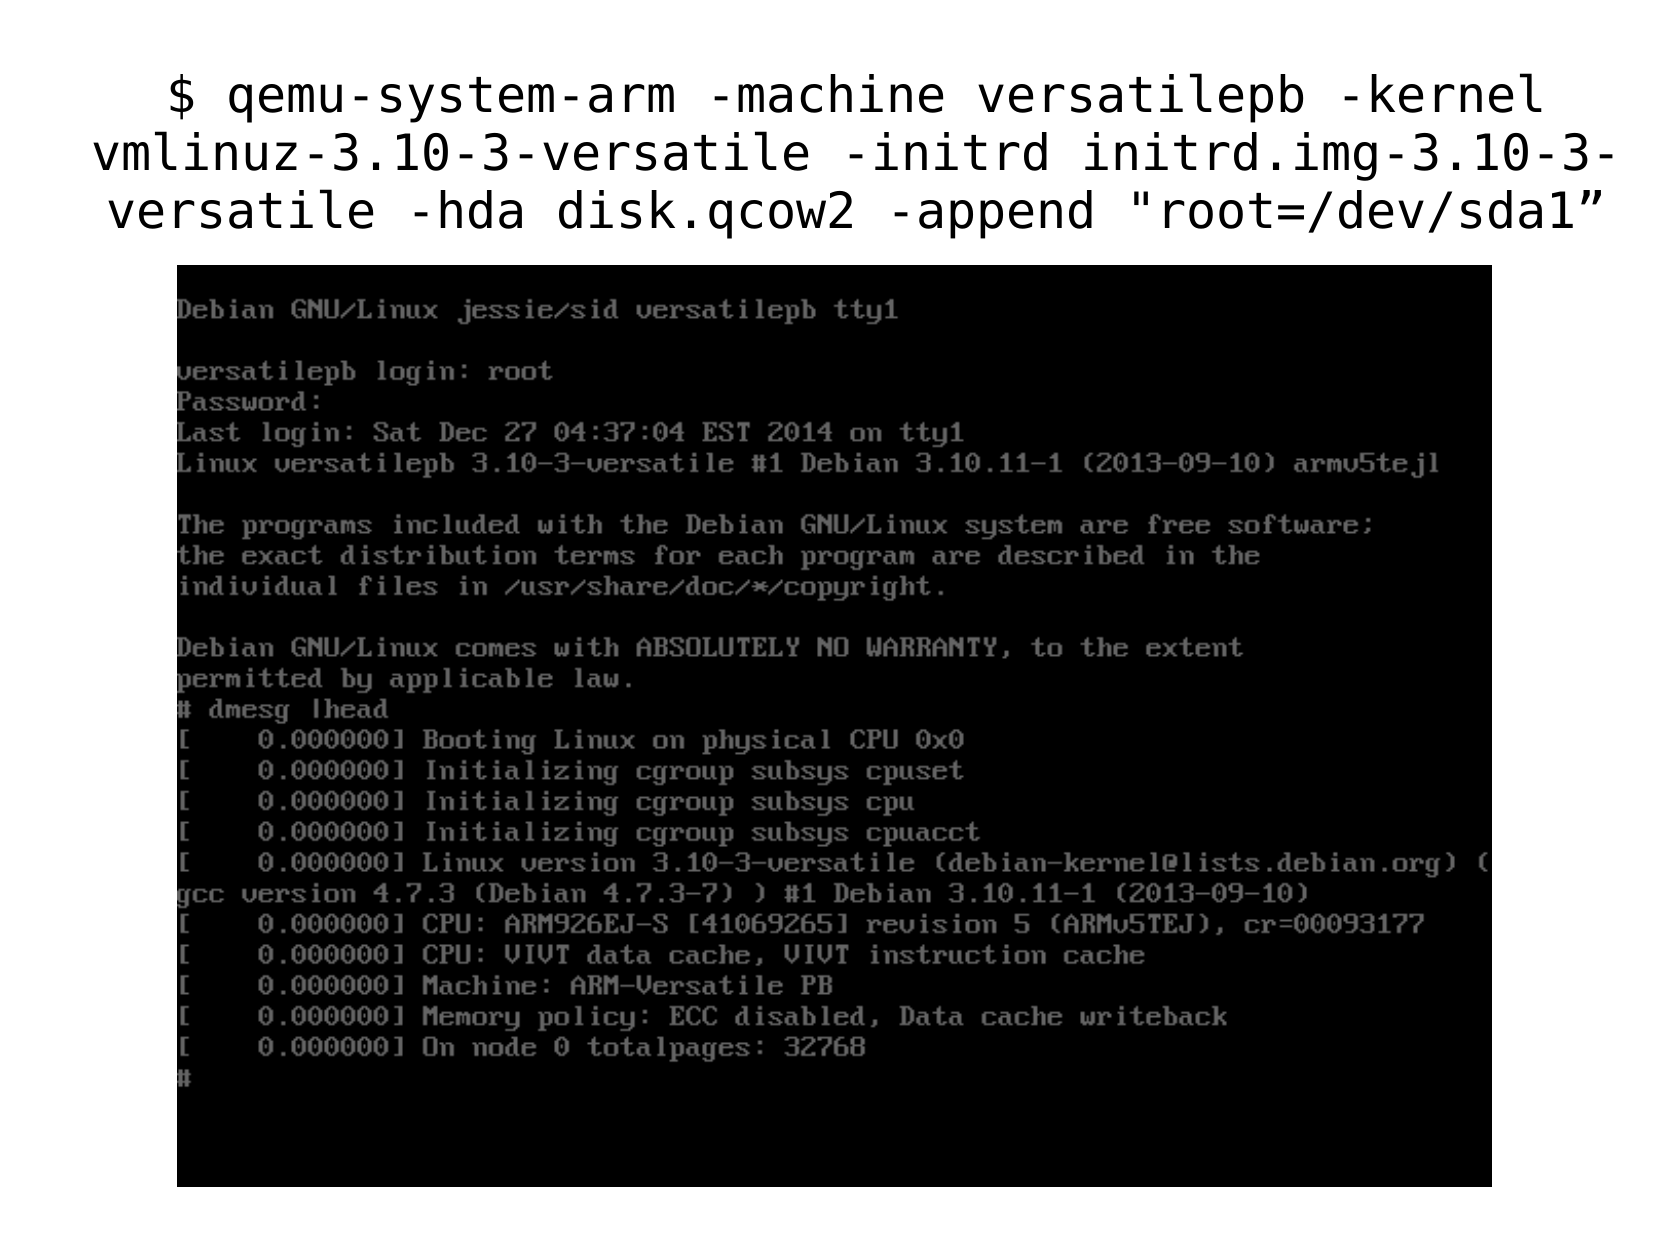

# $ qemu-system-arm -machine versatilepb -kernel vmlinuz-3.10-3-versatile -initrd initrd.img-3.10-3-versatile -hda disk.qcow2 -append "root=/dev/sda1”